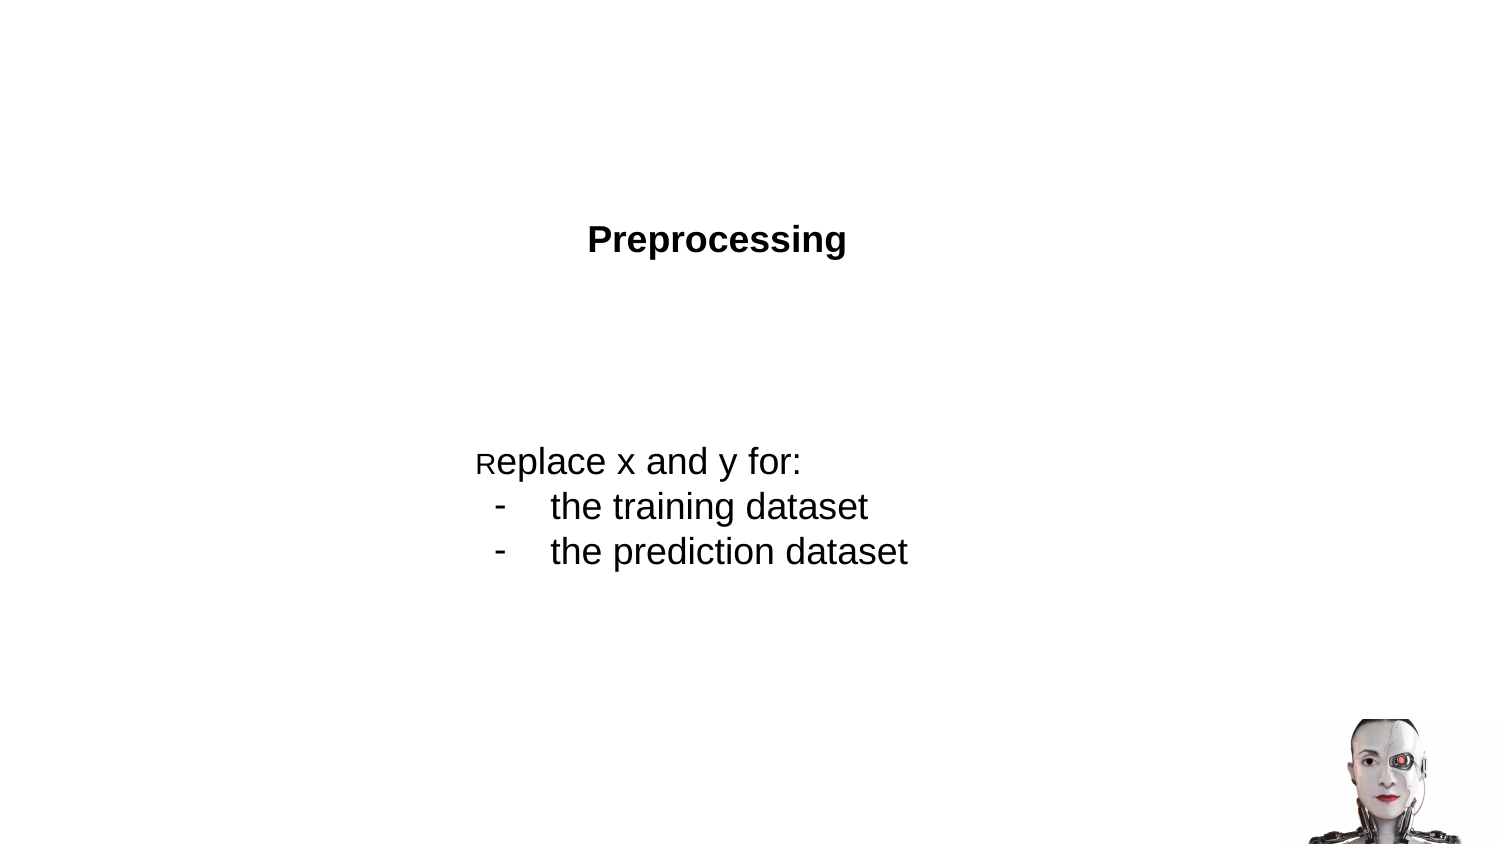

Preprocessing
Replace x and y for:
the training dataset
the prediction dataset